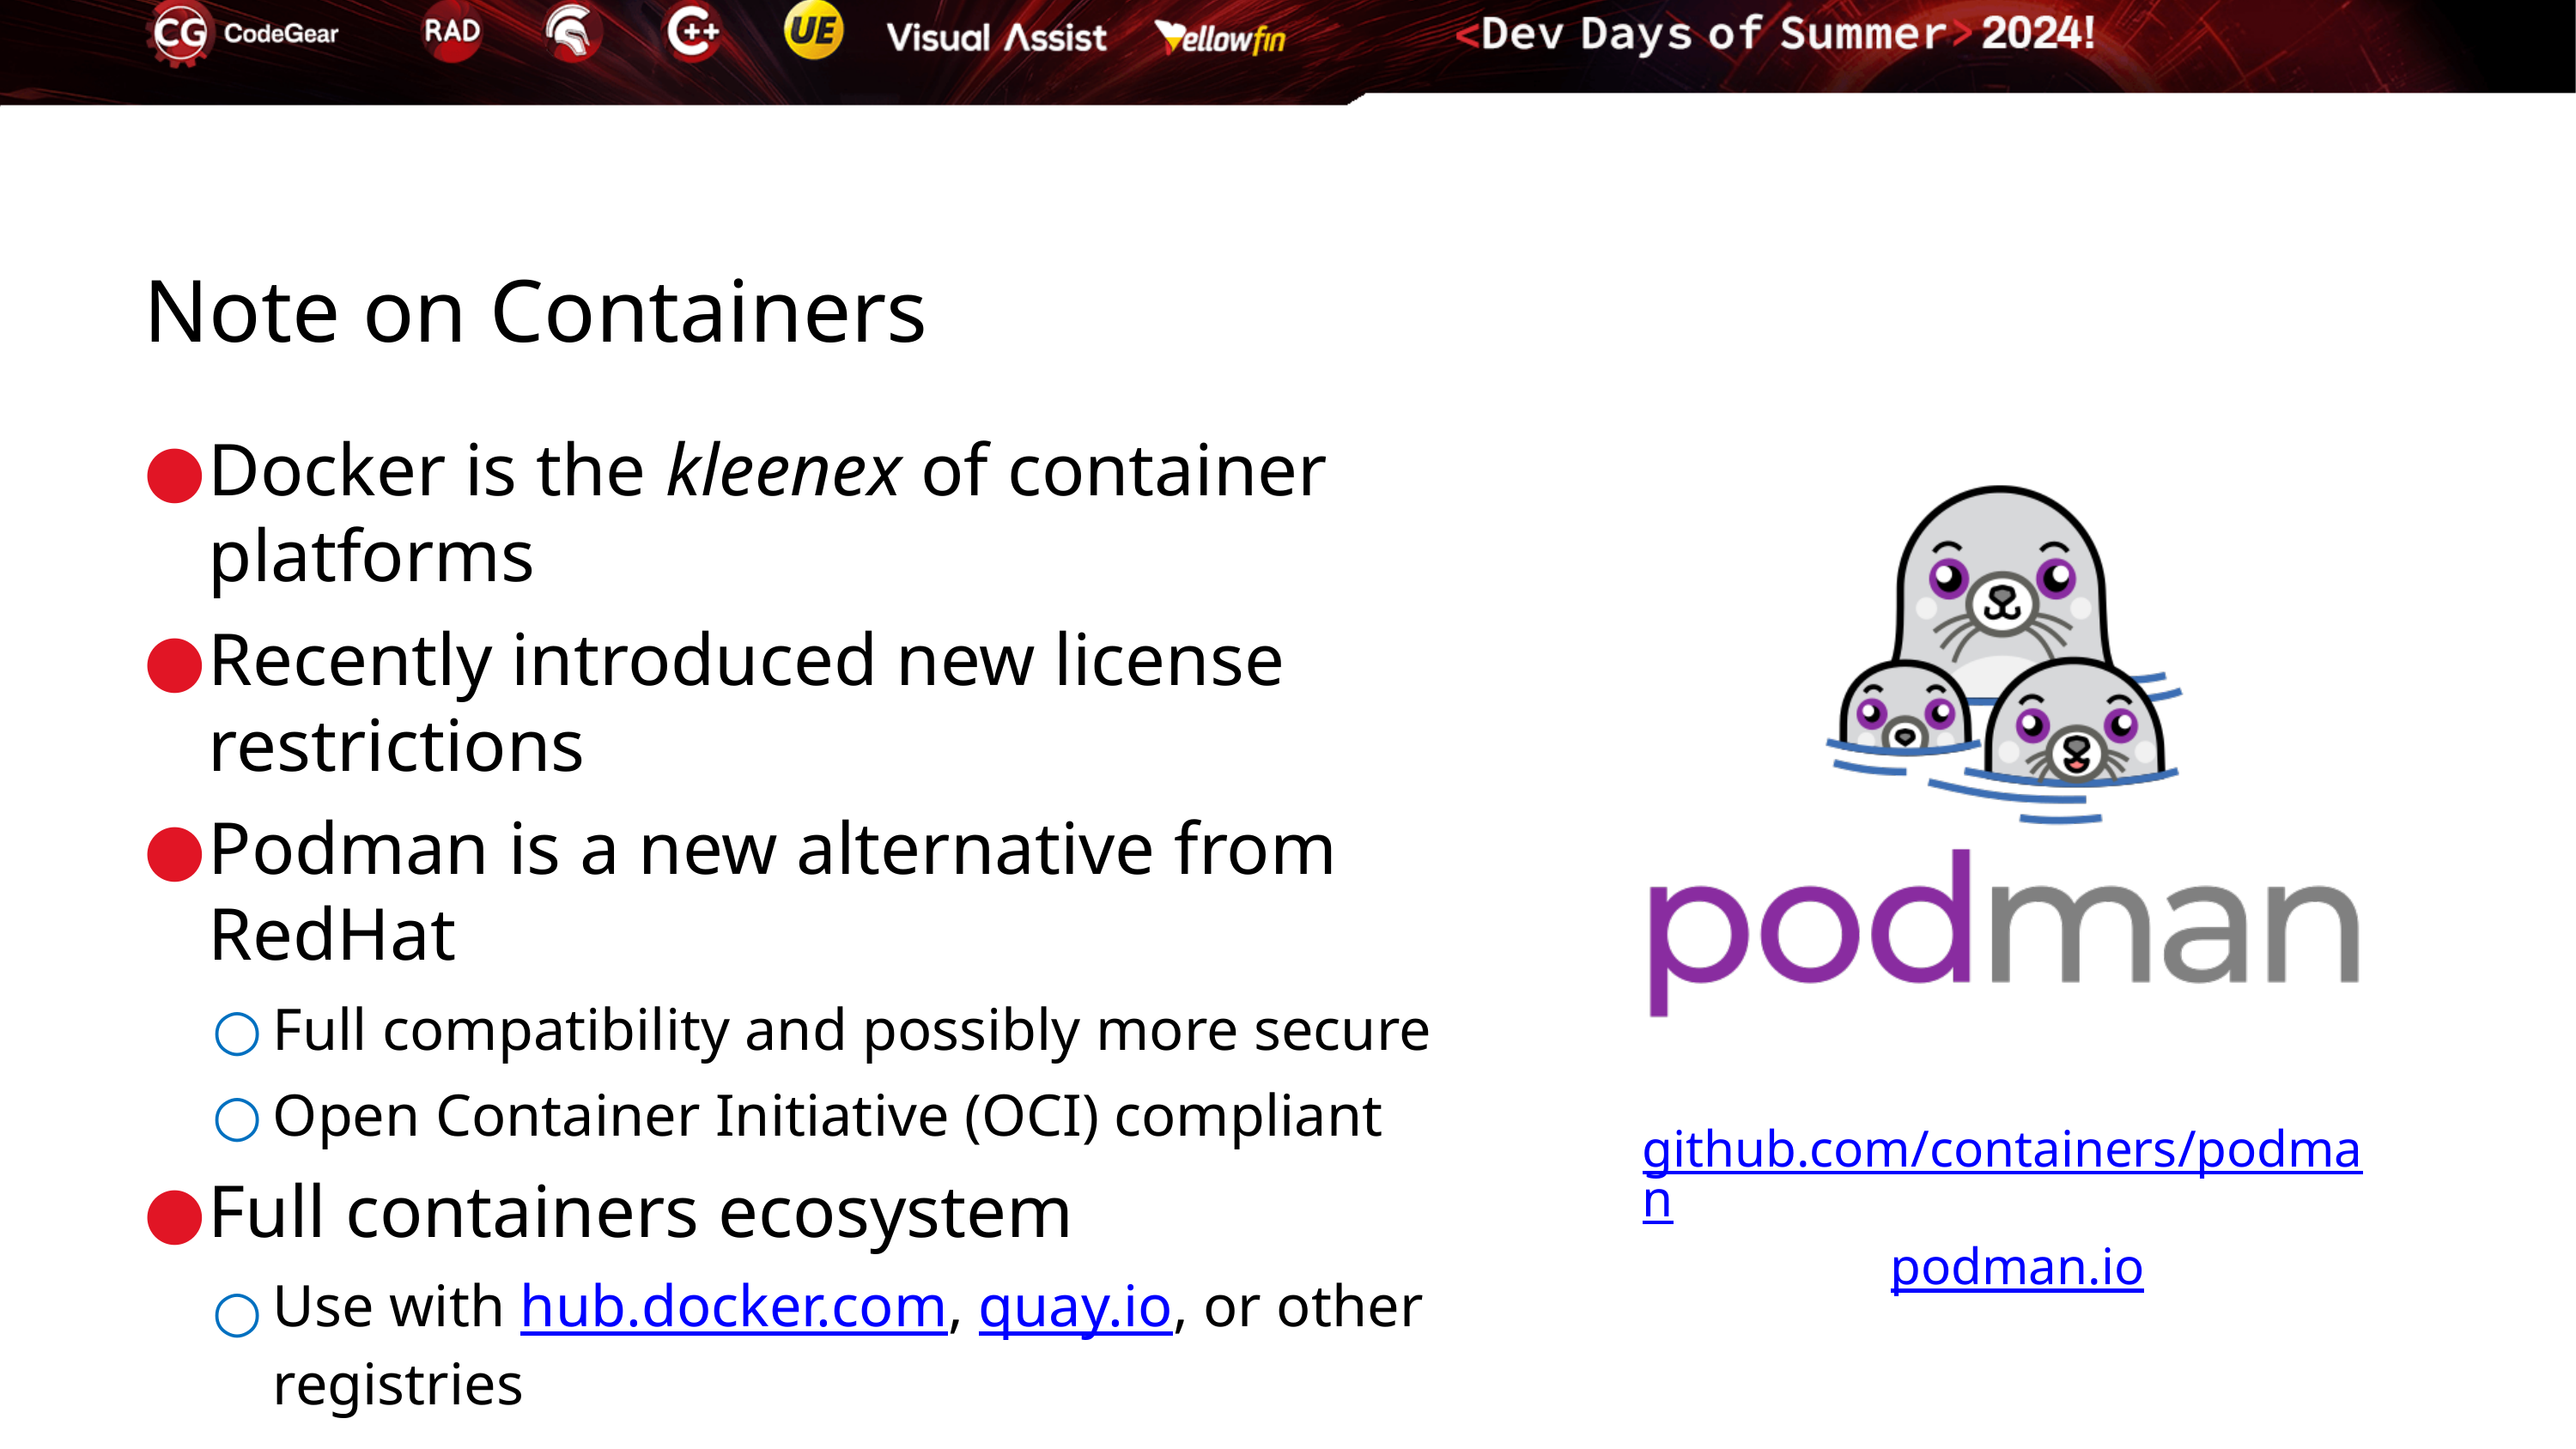

# Note on Containers
Docker is the kleenex of container platforms
Recently introduced new license restrictions
Podman is a new alternative from RedHat
Full compatibility and possibly more secure
Open Container Initiative (OCI) compliant
Full containers ecosystem
Use with hub.docker.com, quay.io, or other registries
Worth consideration!
github.com/containers/podman
podman.io